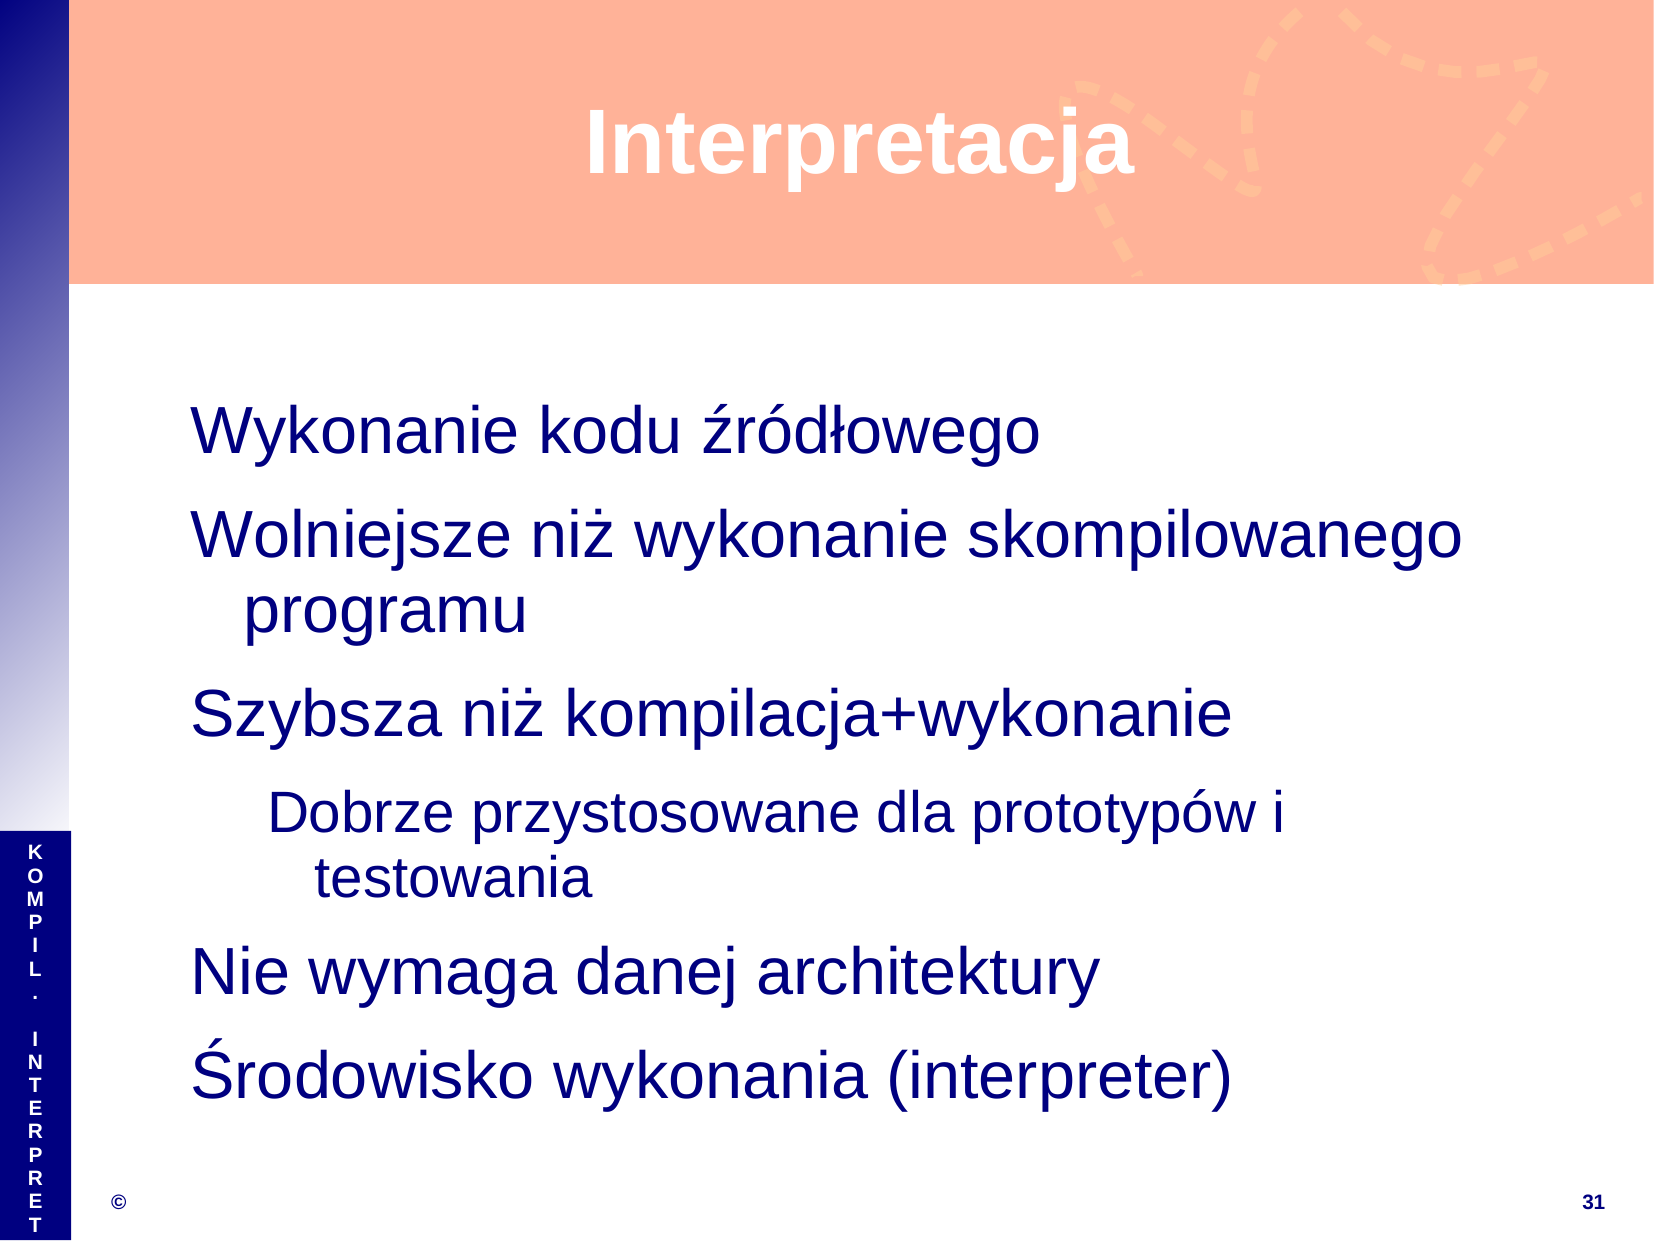

# Interpretacja
Wykonanie kodu źródłowego
Wolniejsze niż wykonanie skompilowanego programu
Szybsza niż kompilacja+wykonanie
Dobrze przystosowane dla prototypów i testowania
Nie wymaga danej architektury
Środowisko wykonania (interpreter)
K
O
M
P
I
L
.
I
N
T
E
R
P
R
E
T